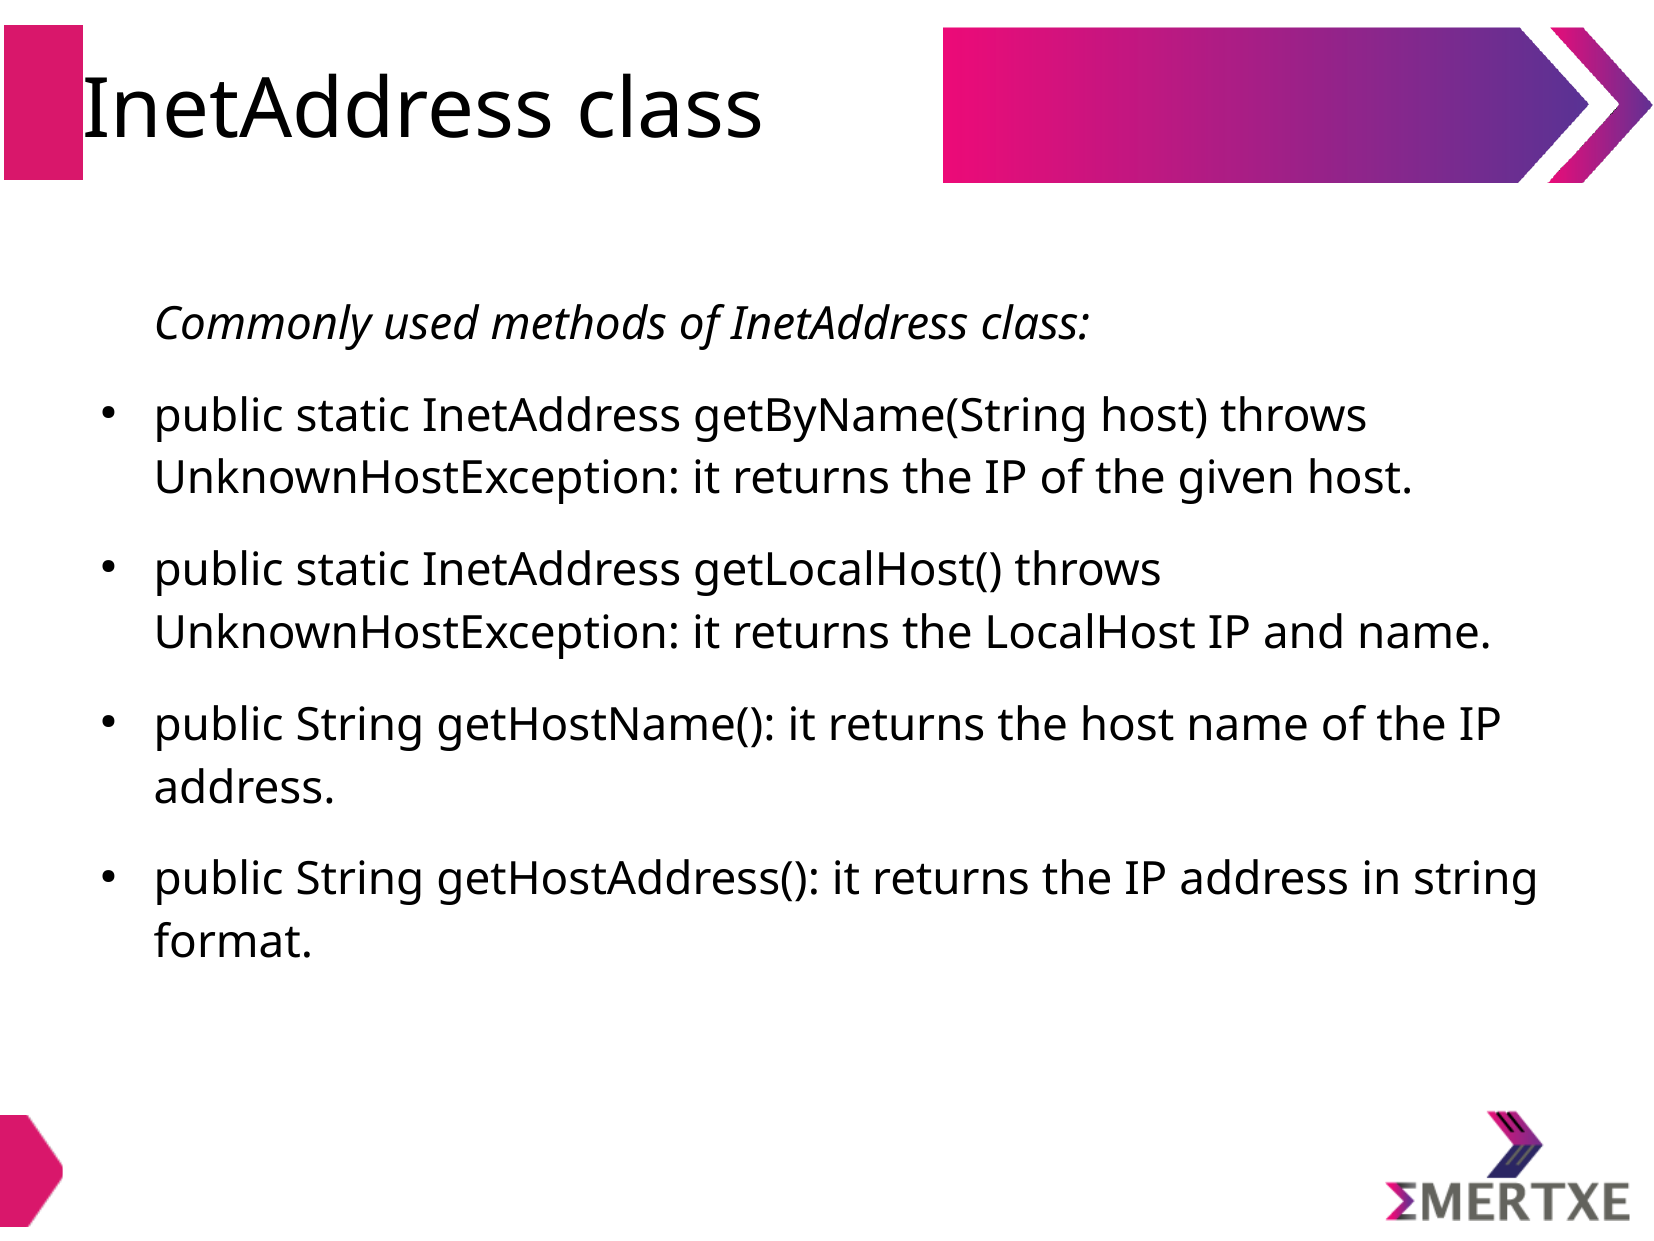

# InetAddress class
Commonly used methods of InetAddress class:
public static InetAddress getByName(String host) throws UnknownHostException: it returns the IP of the given host.
public static InetAddress getLocalHost() throws UnknownHostException: it returns the LocalHost IP and name.
public String getHostName(): it returns the host name of the IP address.
public String getHostAddress(): it returns the IP address in string format.